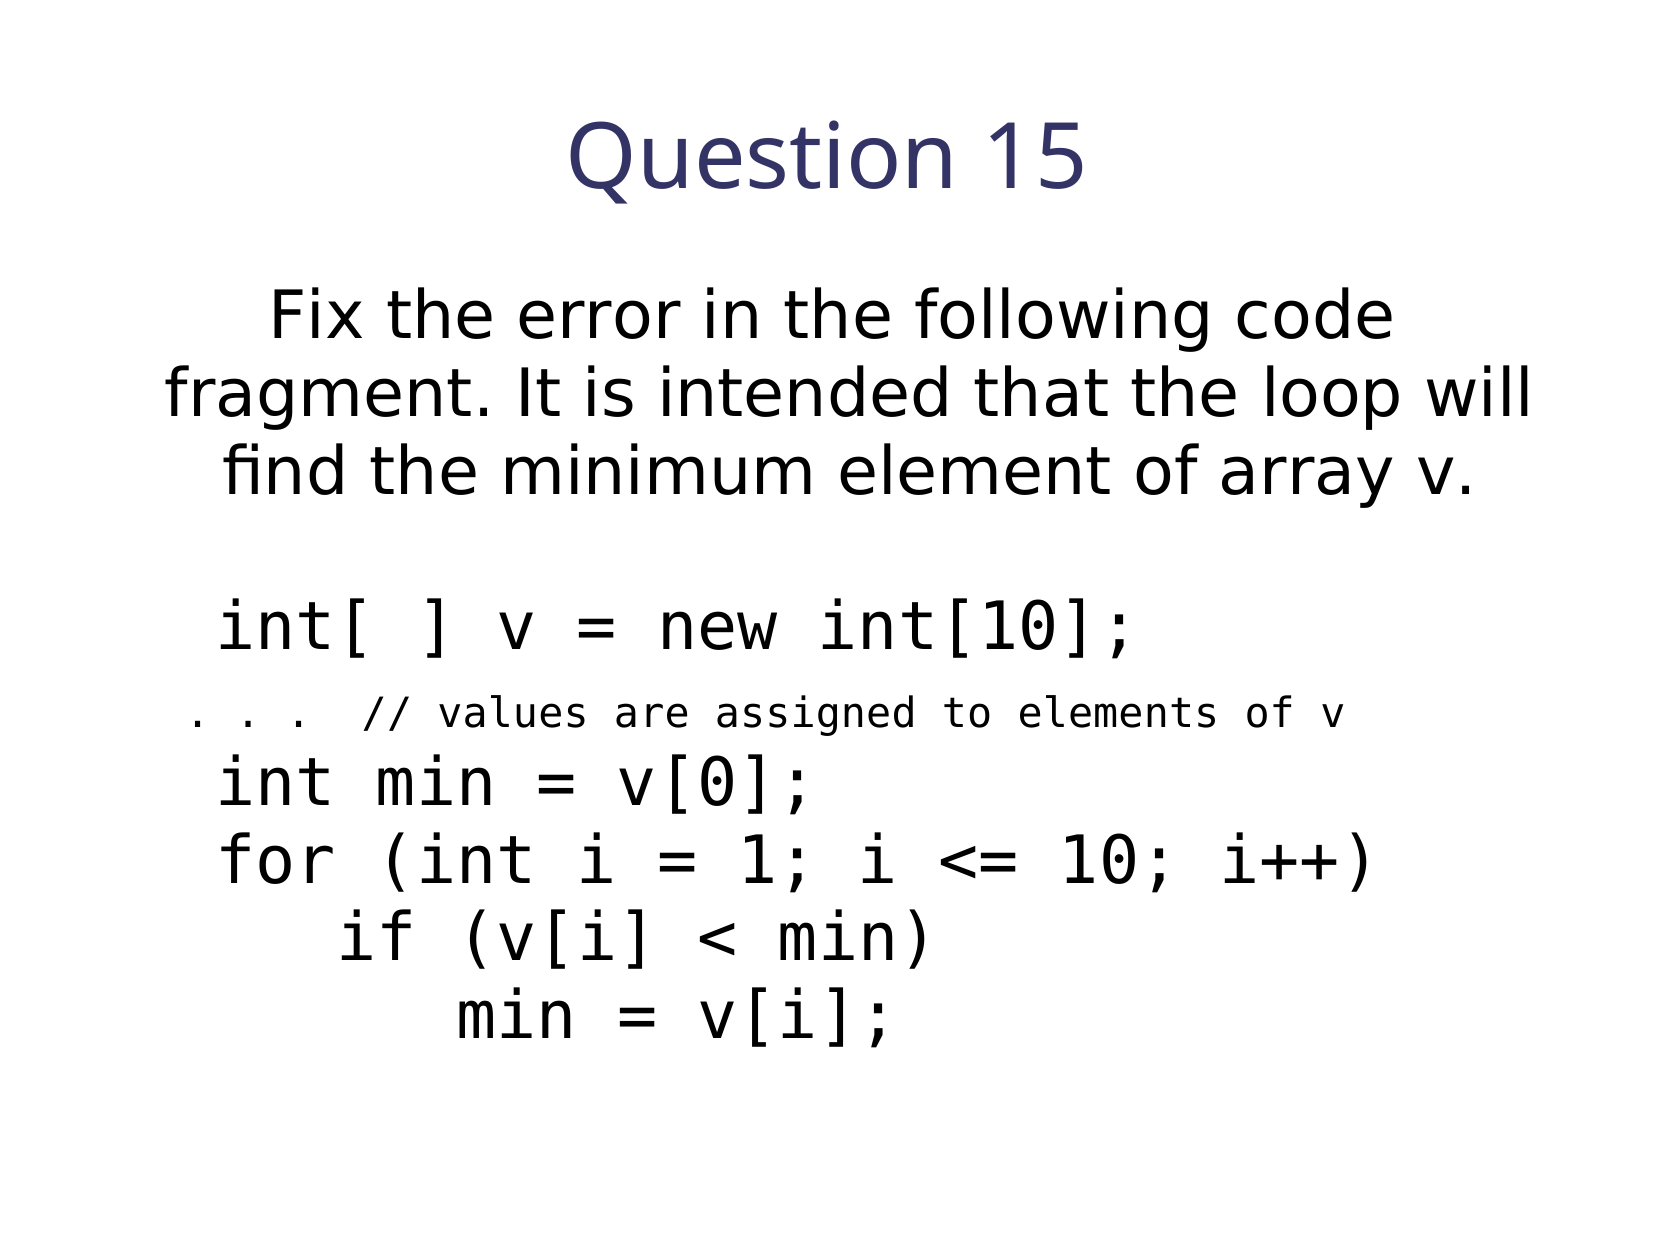

# Question
Fix the error in the following code fragment. It is intended that the loop will find the minimum element of array v.
 int[ ] v = new int[10];
 . . . // values are assigned to elements of v
 int min = v[0];
 for (int i = 1; i <= 10; i++)
 if (v[i] < min)
 min = v[i];